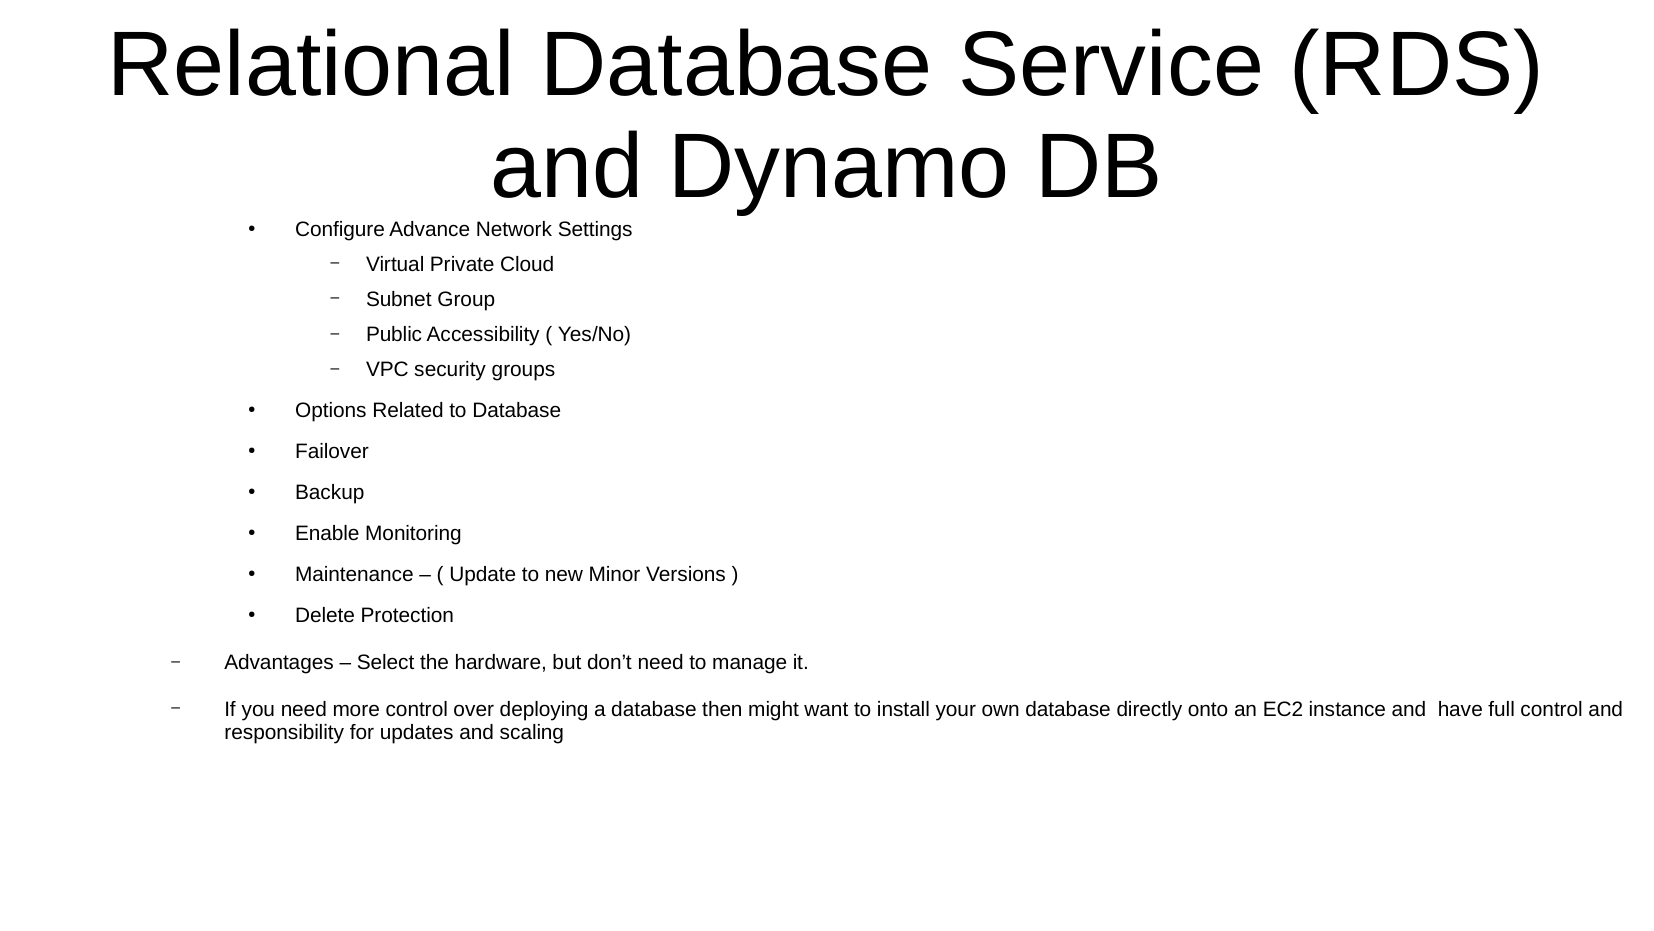

# Relational Database Service (RDS) and Dynamo DB
Configure Advance Network Settings
Virtual Private Cloud
Subnet Group
Public Accessibility ( Yes/No)
VPC security groups
Options Related to Database
Failover
Backup
Enable Monitoring
Maintenance – ( Update to new Minor Versions )
Delete Protection
Advantages – Select the hardware, but don’t need to manage it.
If you need more control over deploying a database then might want to install your own database directly onto an EC2 instance and have full control and responsibility for updates and scaling